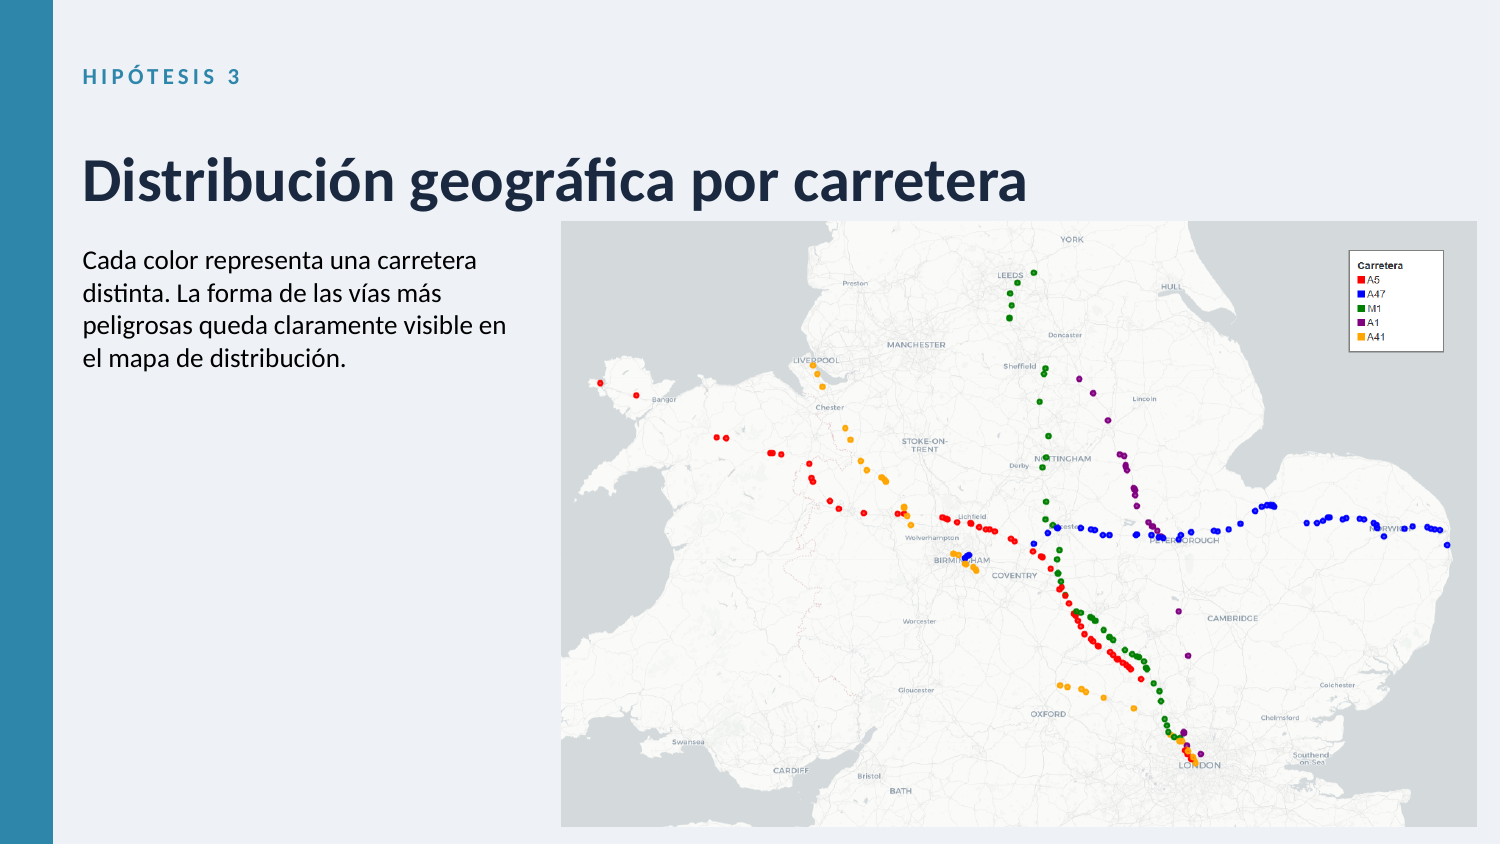

HIPÓTESIS 3
Distribución geográfica por carretera
Cada color representa una carretera distinta. La forma de las vías más peligrosas queda claramente visible en el mapa de distribución.